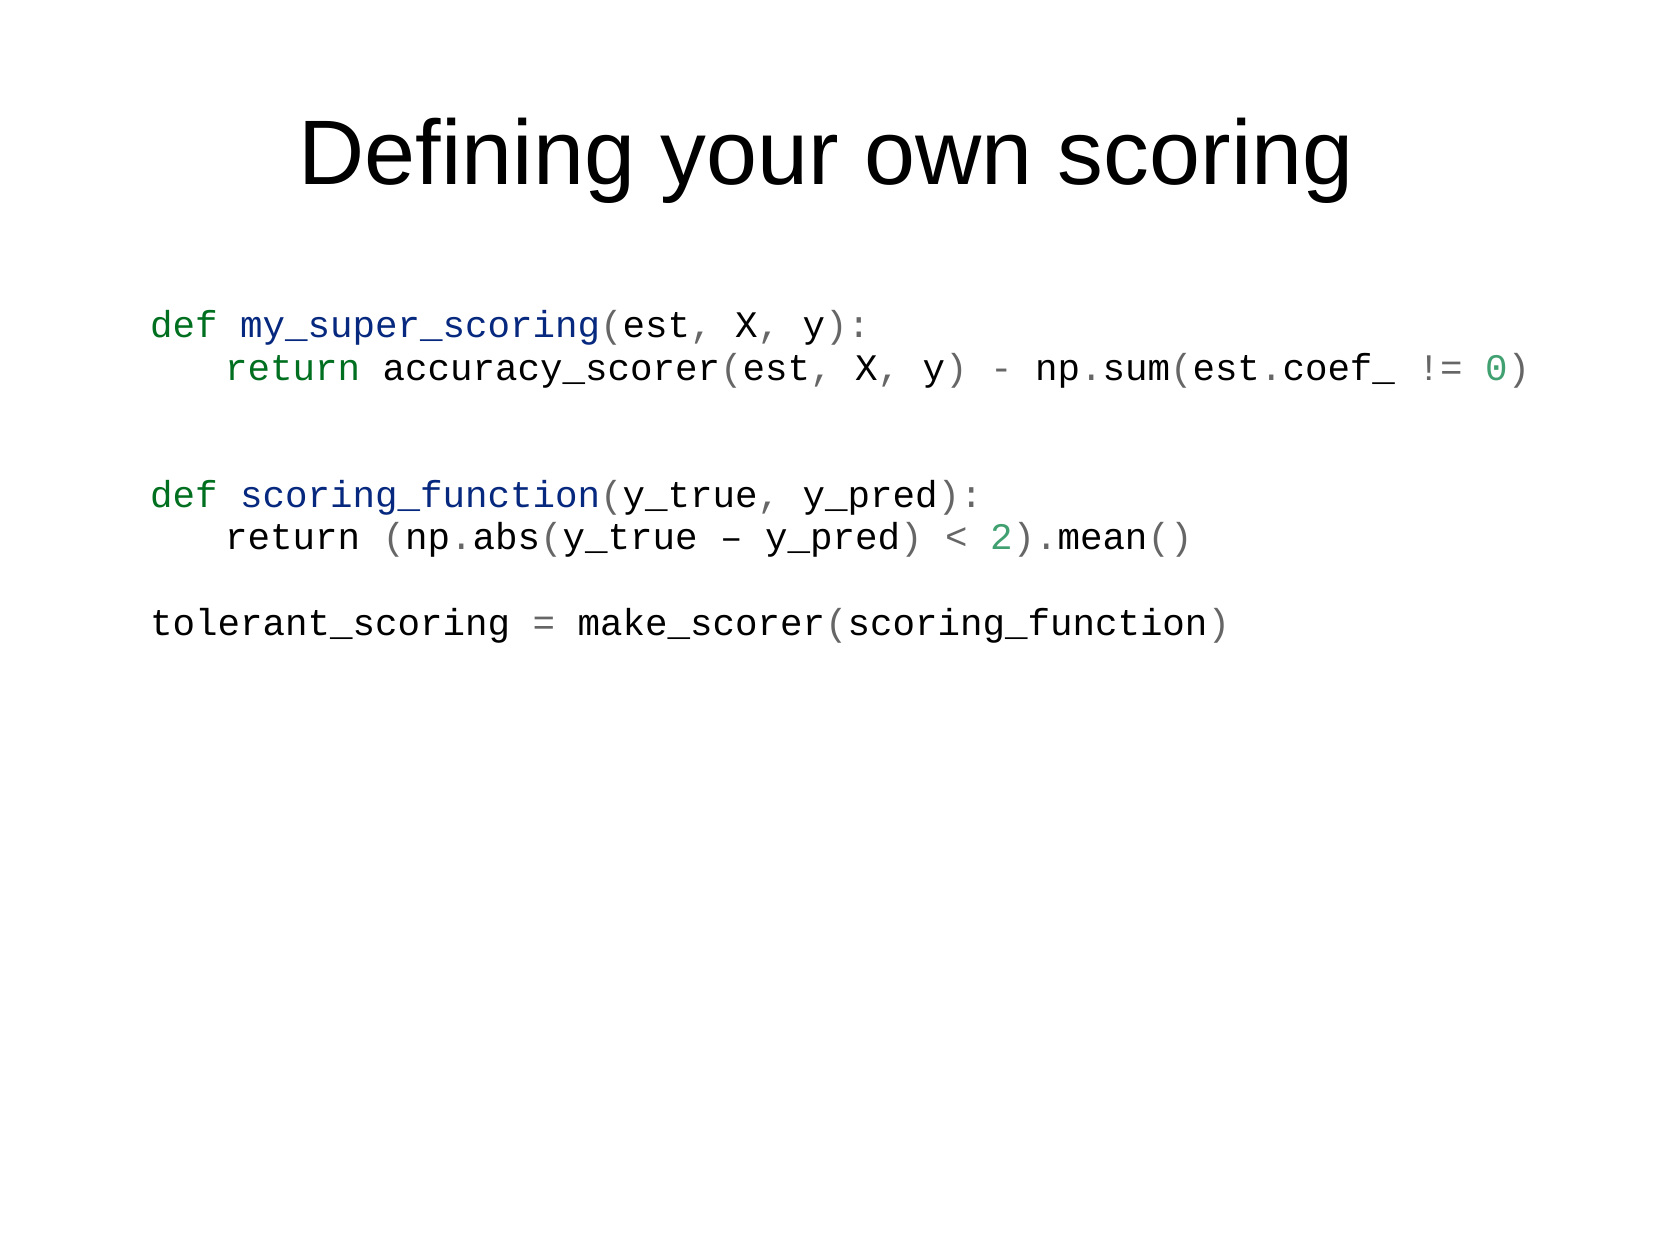

# Defining your own scoring
def my_super_scoring(est, X, y):
	return accuracy_scorer(est, X, y) - np.sum(est.coef_ != 0)
def scoring_function(y_true, y_pred):
	return (np.abs(y_true – y_pred) < 2).mean()
tolerant_scoring = make_scorer(scoring_function)